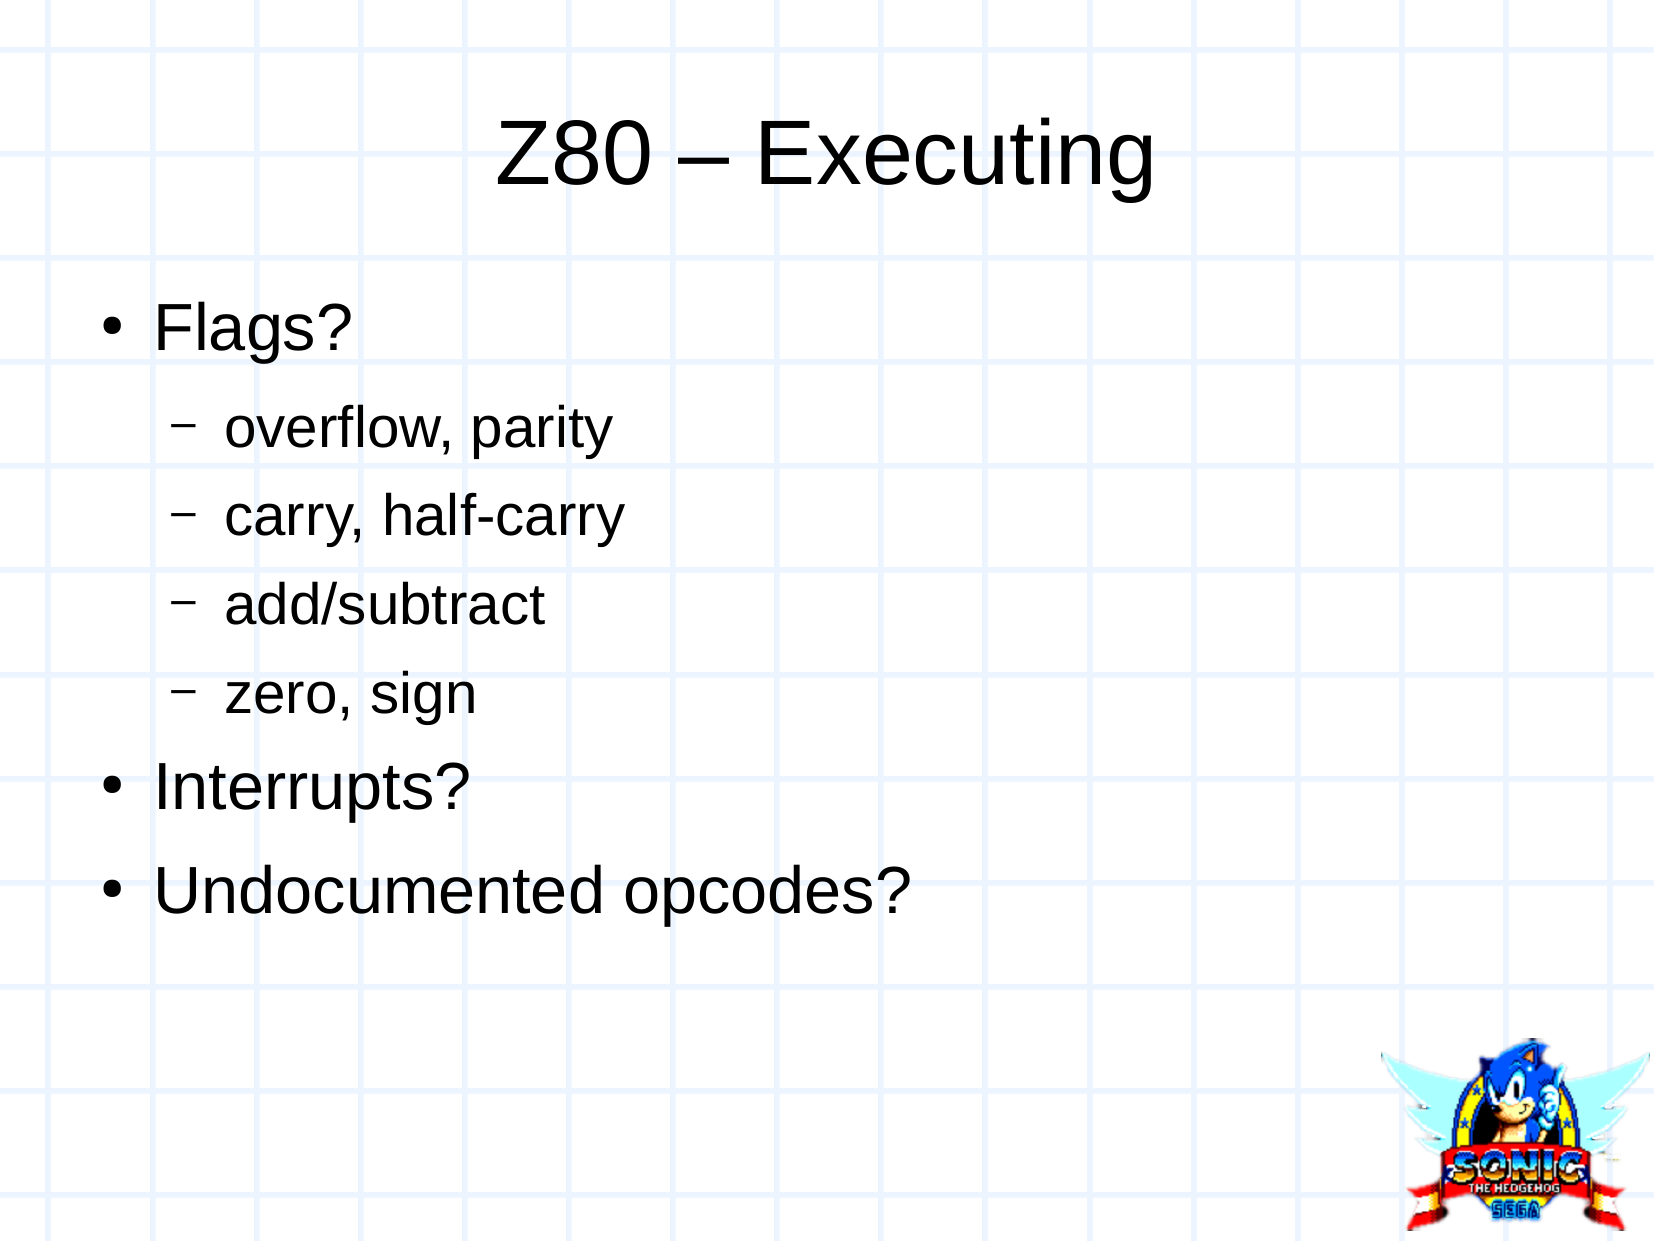

# Z80 – Executing
Flags?
overflow, parity
carry, half-carry
add/subtract
zero, sign
Interrupts?
Undocumented opcodes?